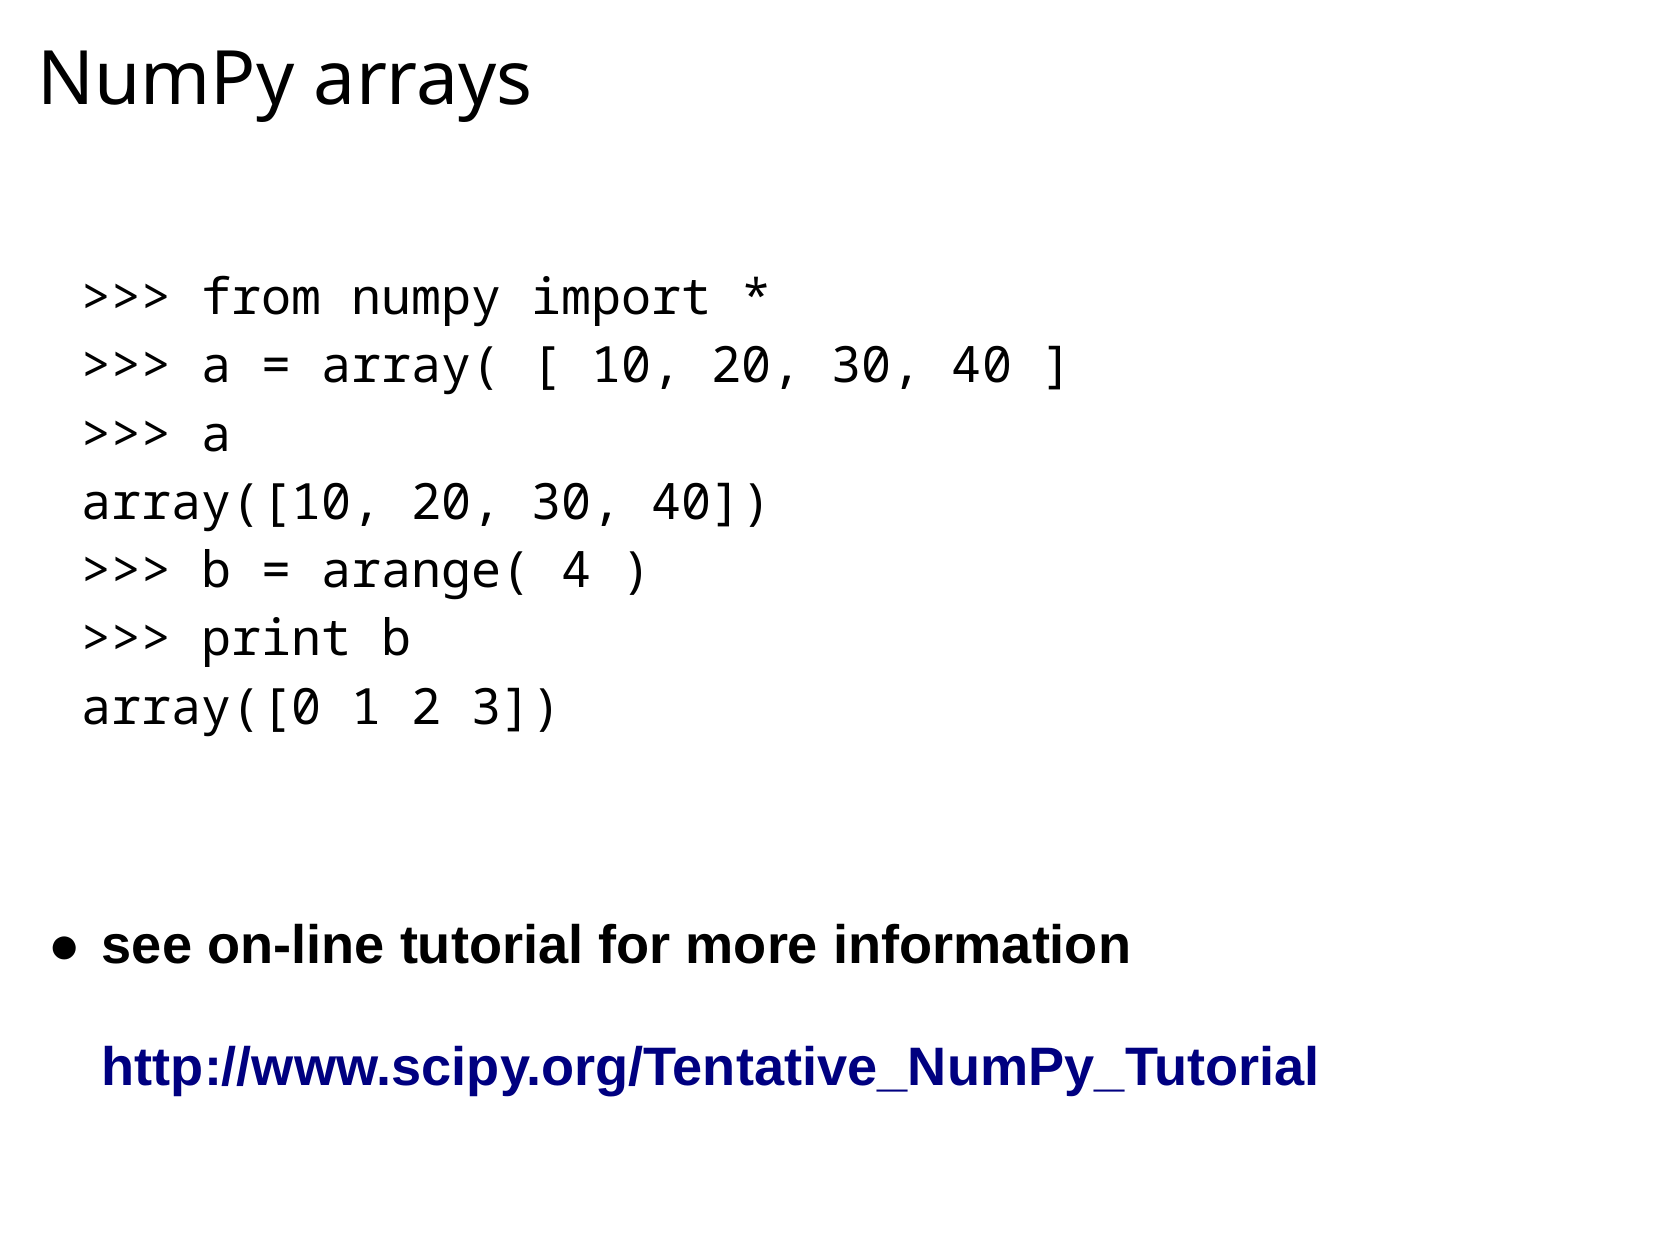

# NumPy arrays
>>> from numpy import *
>>> a = array( [ 10, 20, 30, 40 ]
>>> a
array([10, 20, 30, 40])
>>> b = arange( 4 )
>>> print b
array([0 1 2 3])
see on-line tutorial for more information
http://www.scipy.org/Tentative_NumPy_Tutorial